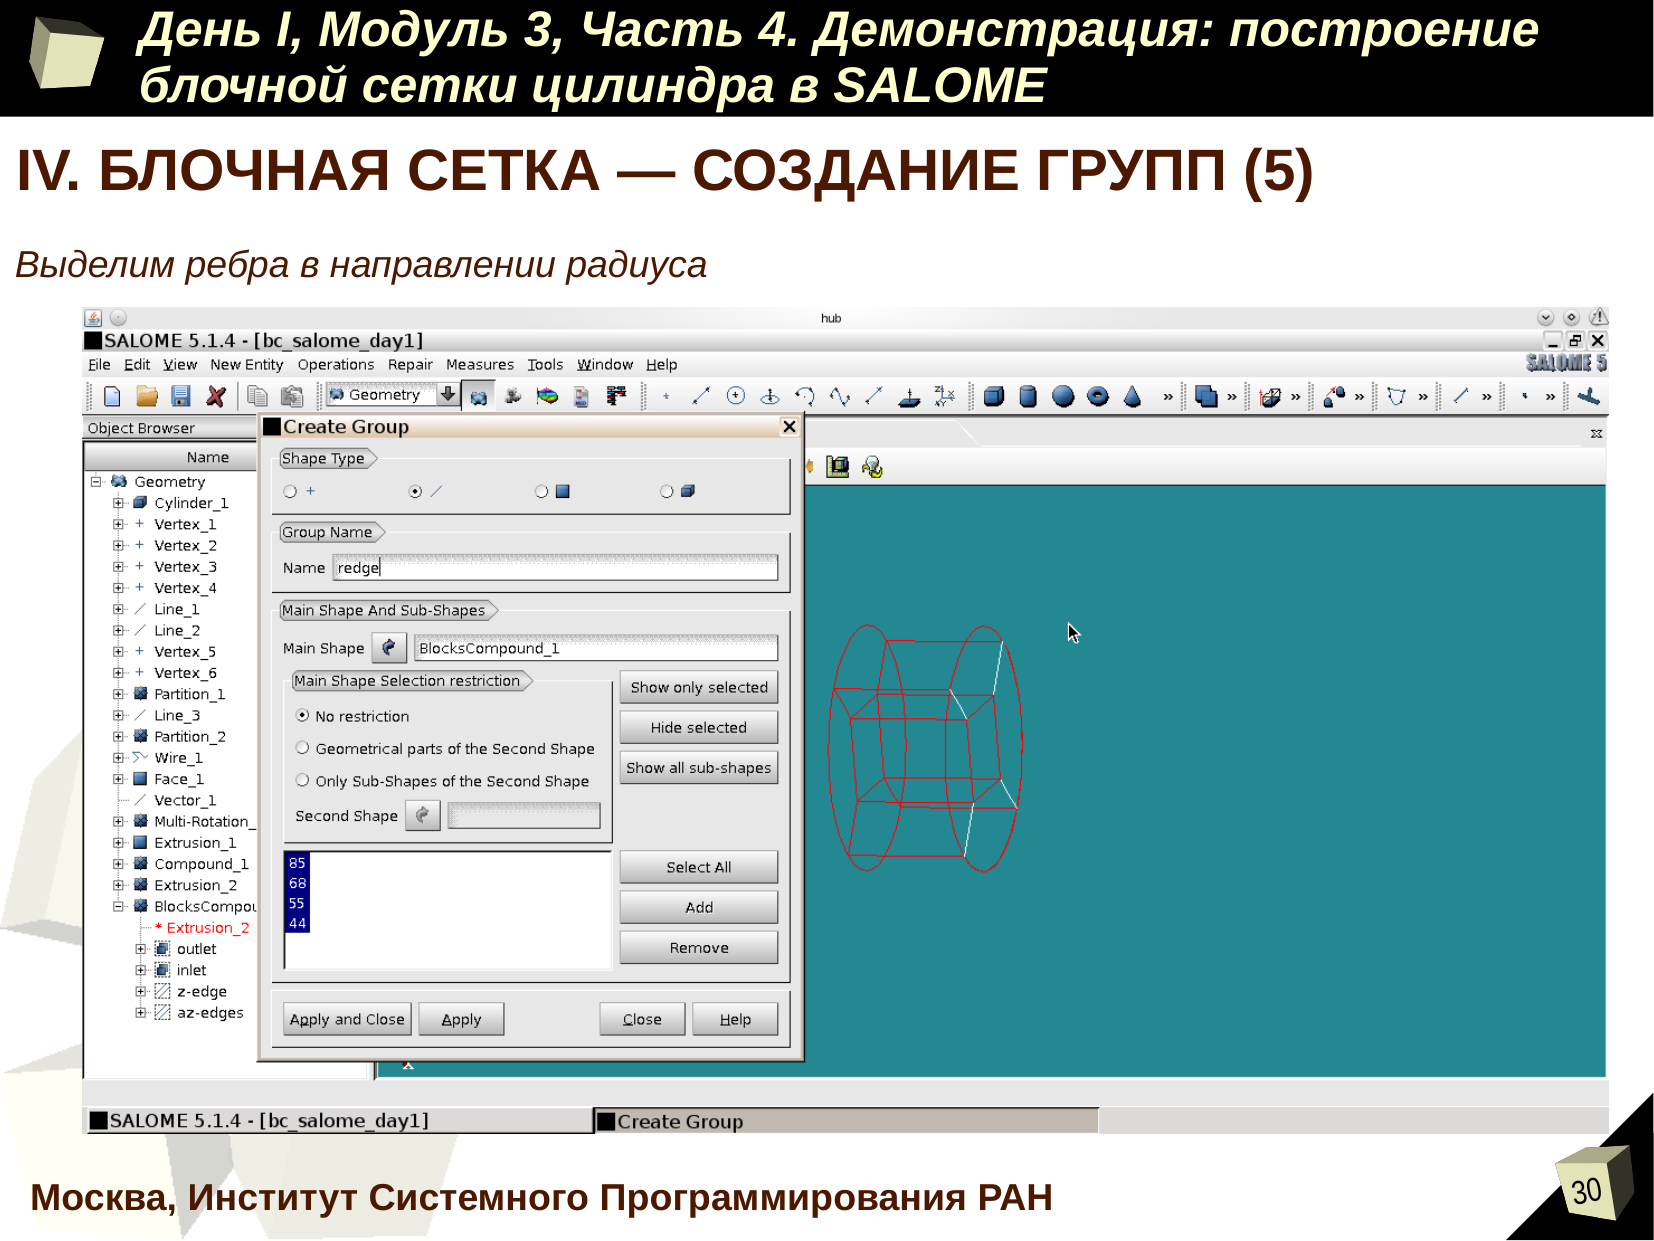

IV. БЛОЧНАЯ СЕТКА — СОЗДАНИЕ ГРУПП (5)
Выделим ребра в направлении радиуса